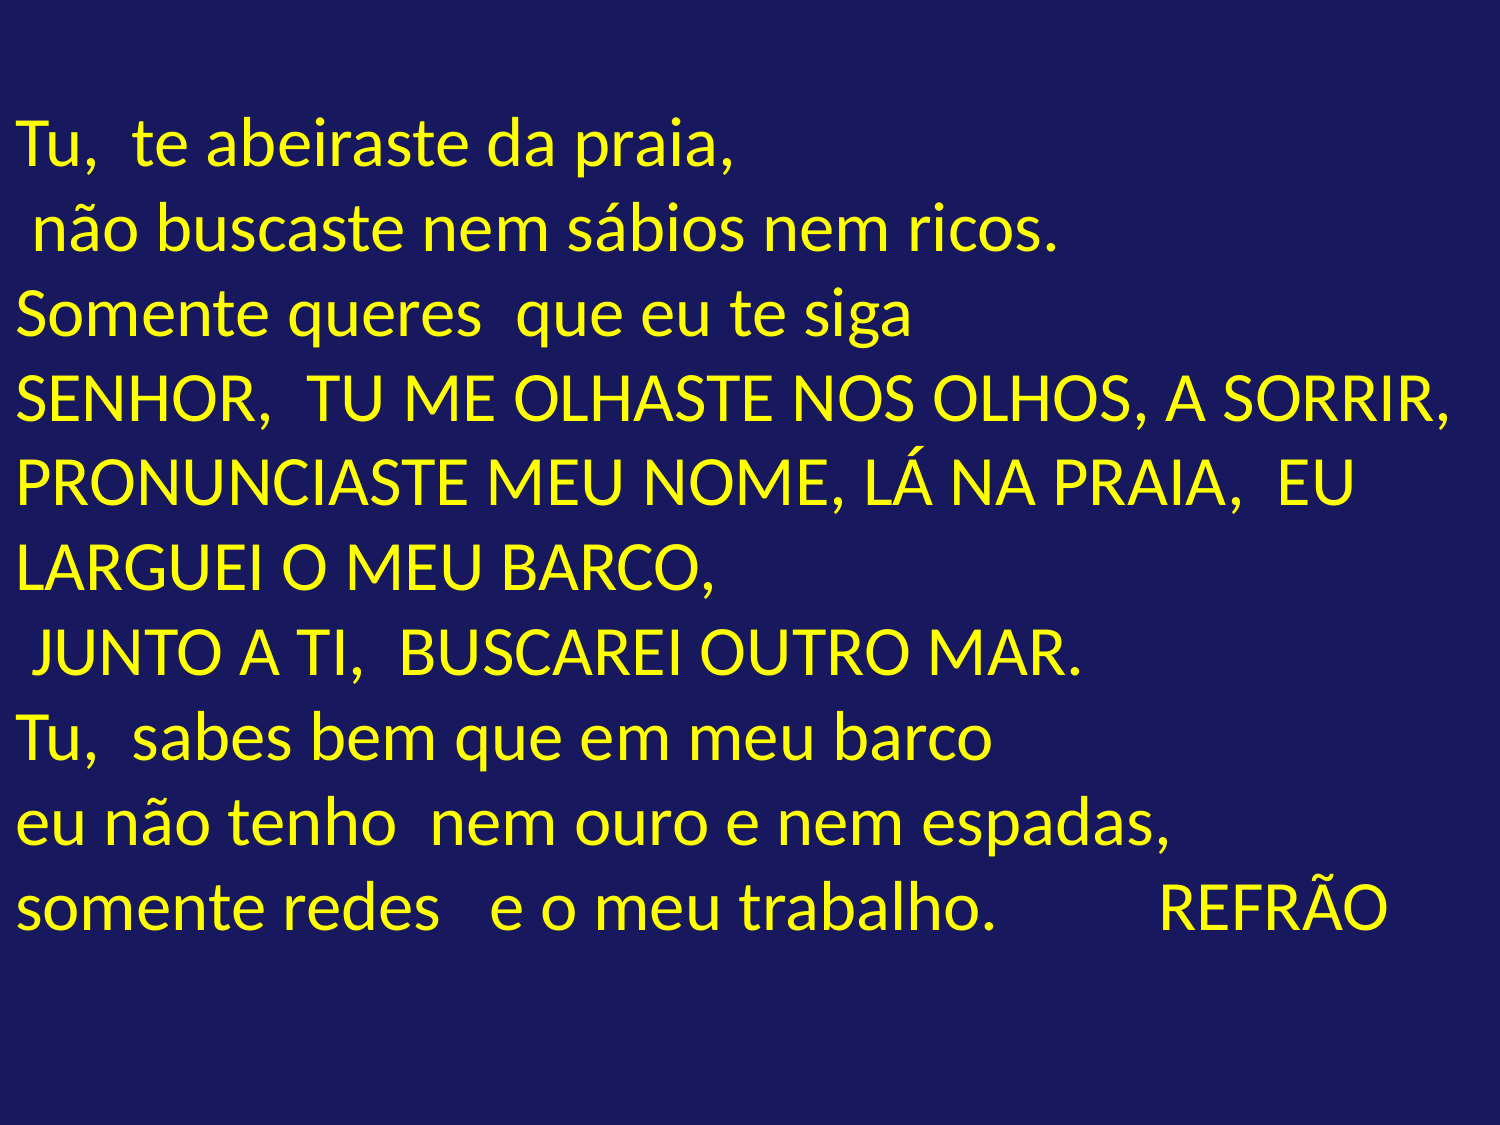

# Tu, te abeiraste da praia, não buscaste nem sábios nem ricos. Somente queres que eu te siga SENHOR, TU ME OLHASTE NOS OLHOS, A SORRIR, PRONUNCIASTE MEU NOME, LÁ NA PRAIA, EU LARGUEI O MEU BARCO, JUNTO A TI, BUSCAREI OUTRO MAR. Tu, sabes bem que em meu barco eu não tenho nem ouro e nem espadas, somente redes e o meu trabalho. REFRÃO